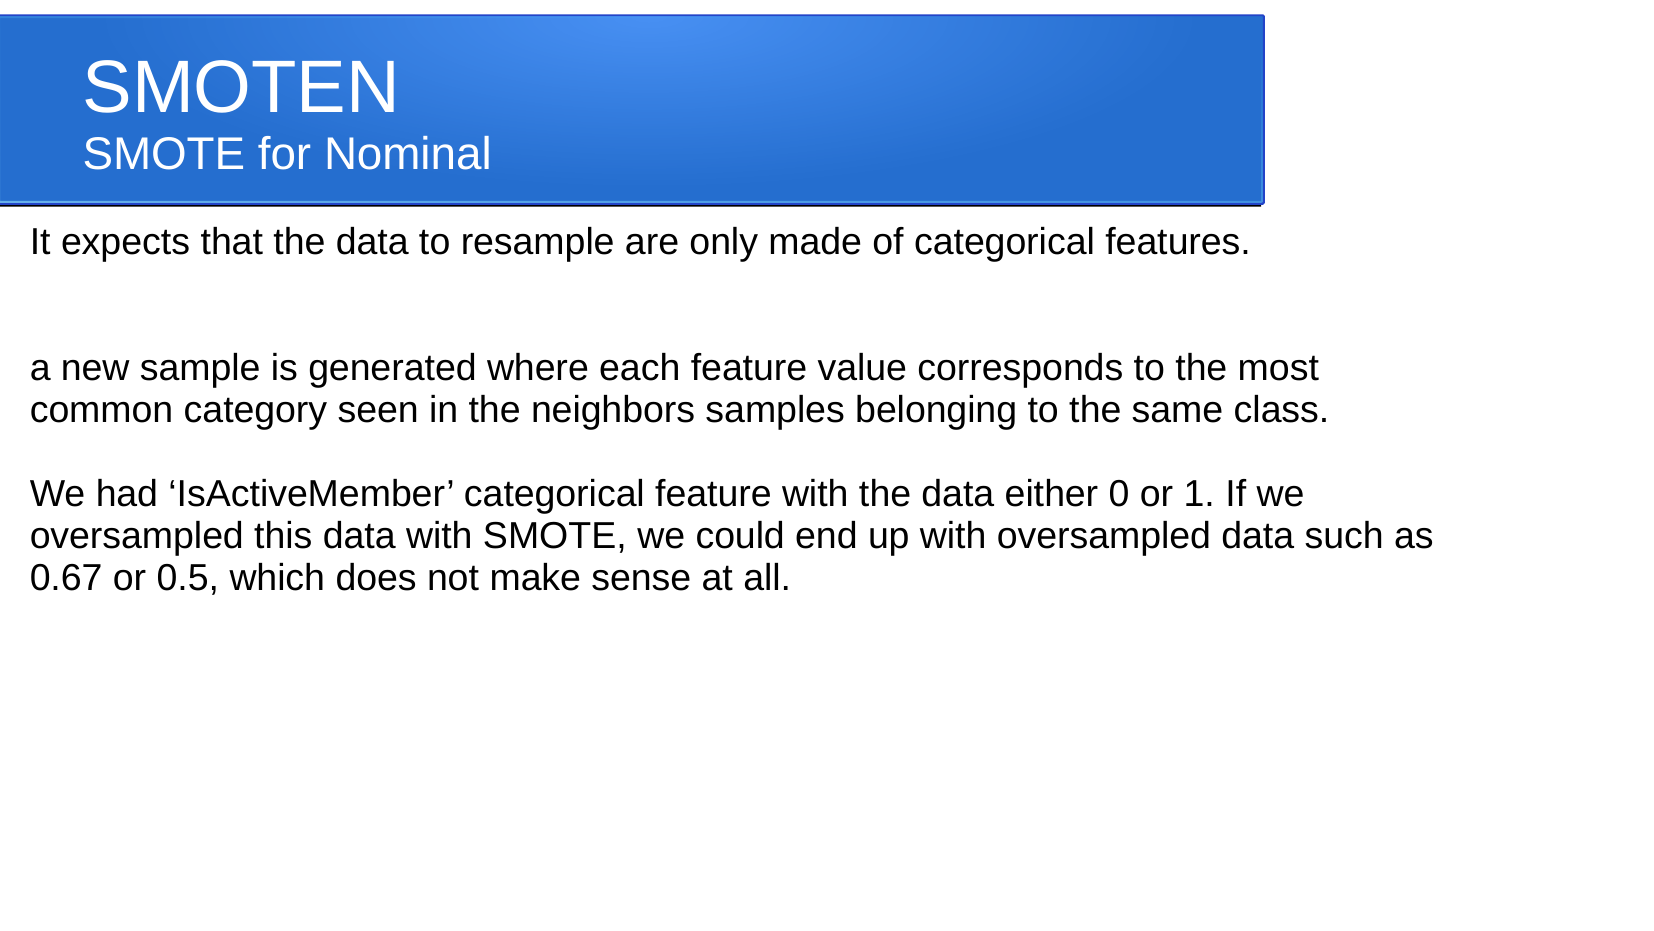

# SMOTEN SMOTE for Nominal
It expects that the data to resample are only made of categorical features.
a new sample is generated where each feature value corresponds to the most common category seen in the neighbors samples belonging to the same class.
We had ‘IsActiveMember’ categorical feature with the data either 0 or 1. If we oversampled this data with SMOTE, we could end up with oversampled data such as 0.67 or 0.5, which does not make sense at all.